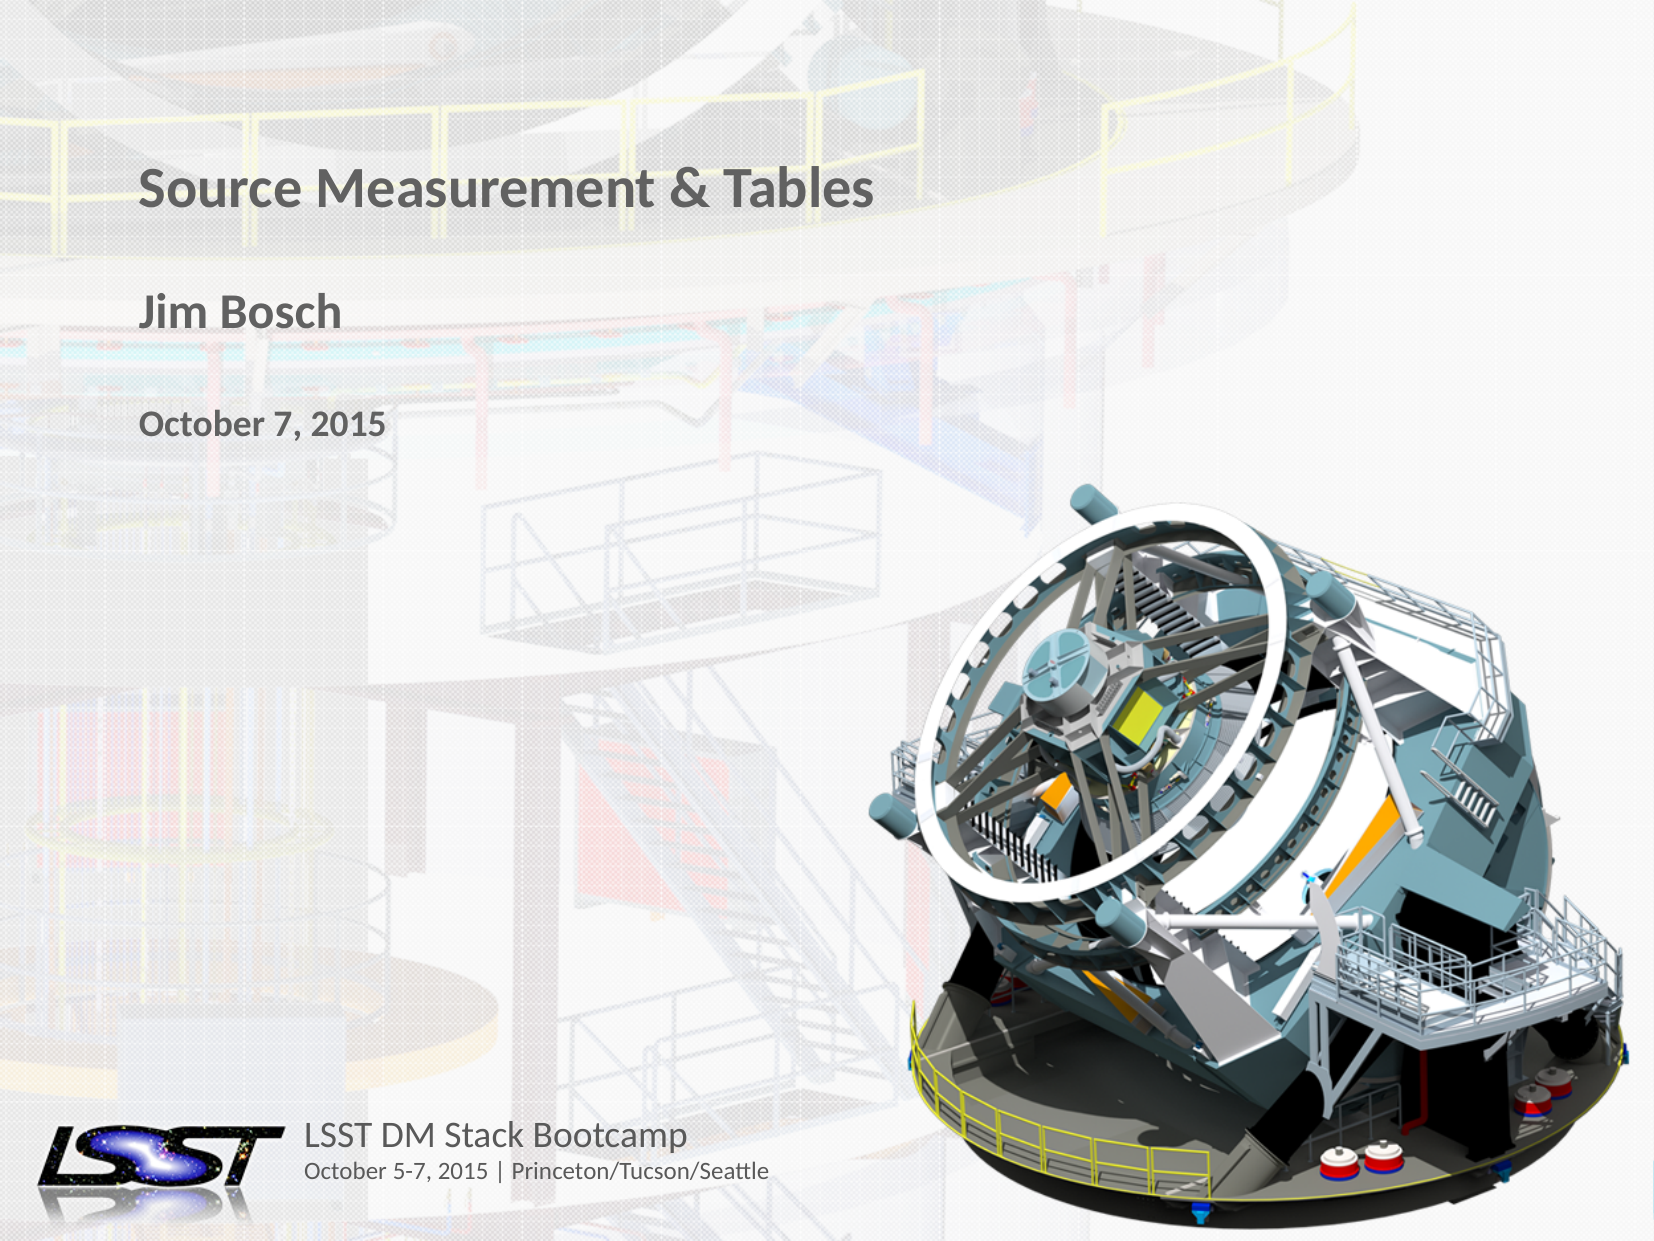

# Source Measurement & Tables Jim Bosch October 7, 2015
LSST DM Stack Bootcamp
October 5-7, 2015 | Princeton/Tucson/Seattle